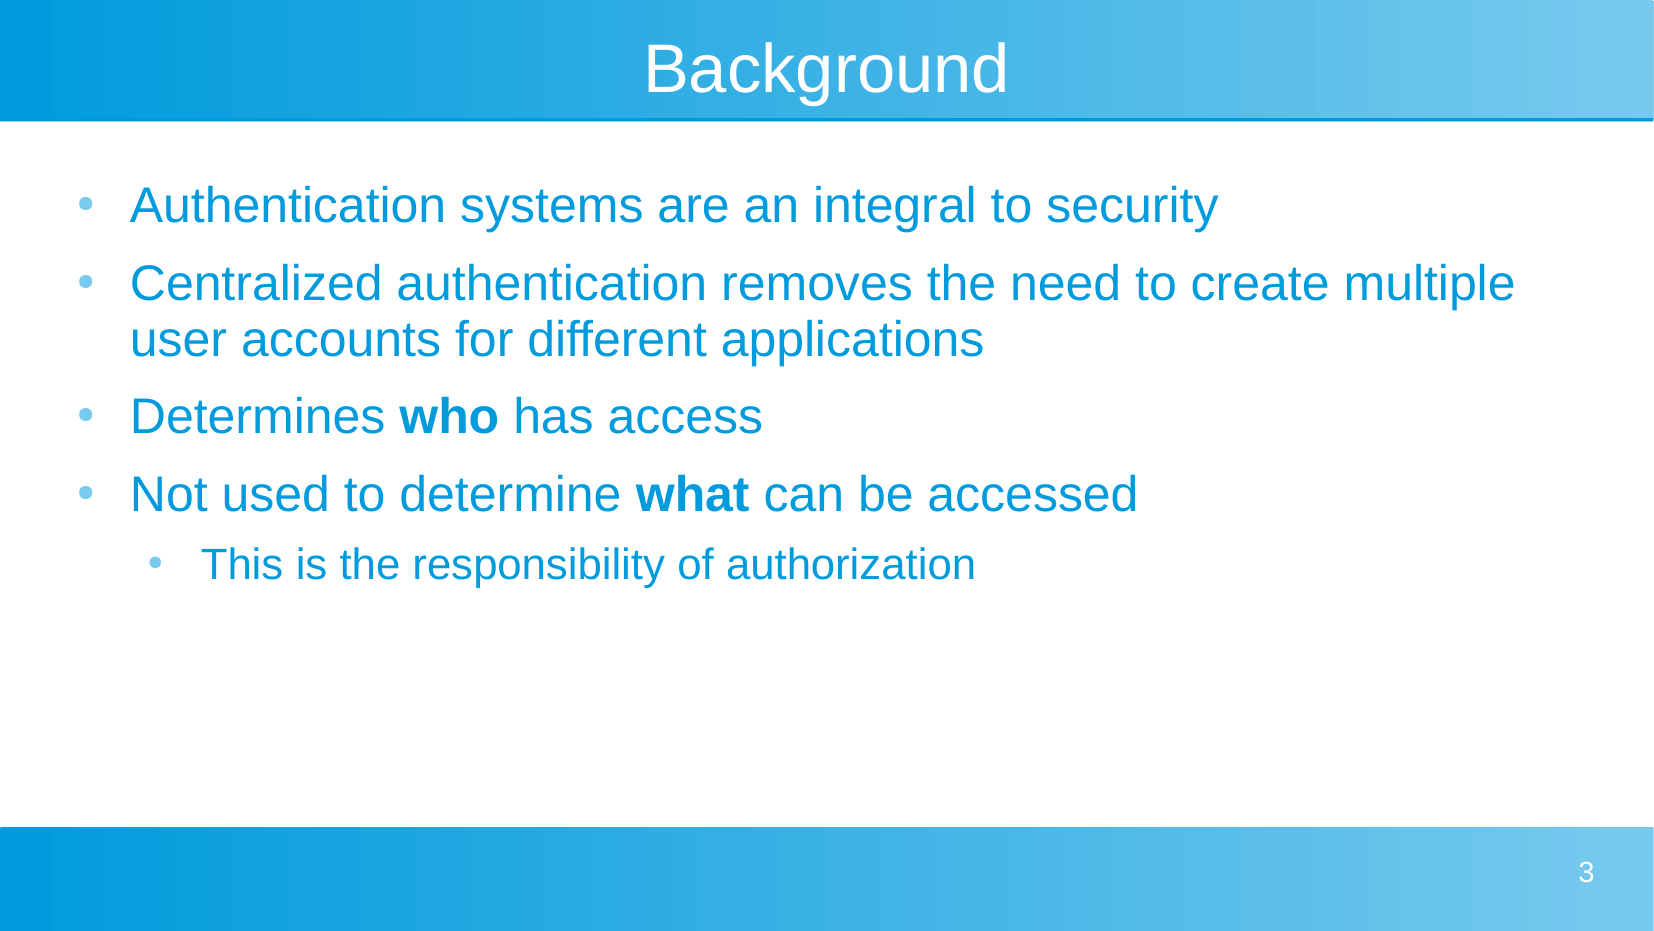

# Background
Authentication systems are an integral to security
Centralized authentication removes the need to create multiple user accounts for different applications
Determines who has access
Not used to determine what can be accessed
This is the responsibility of authorization
3